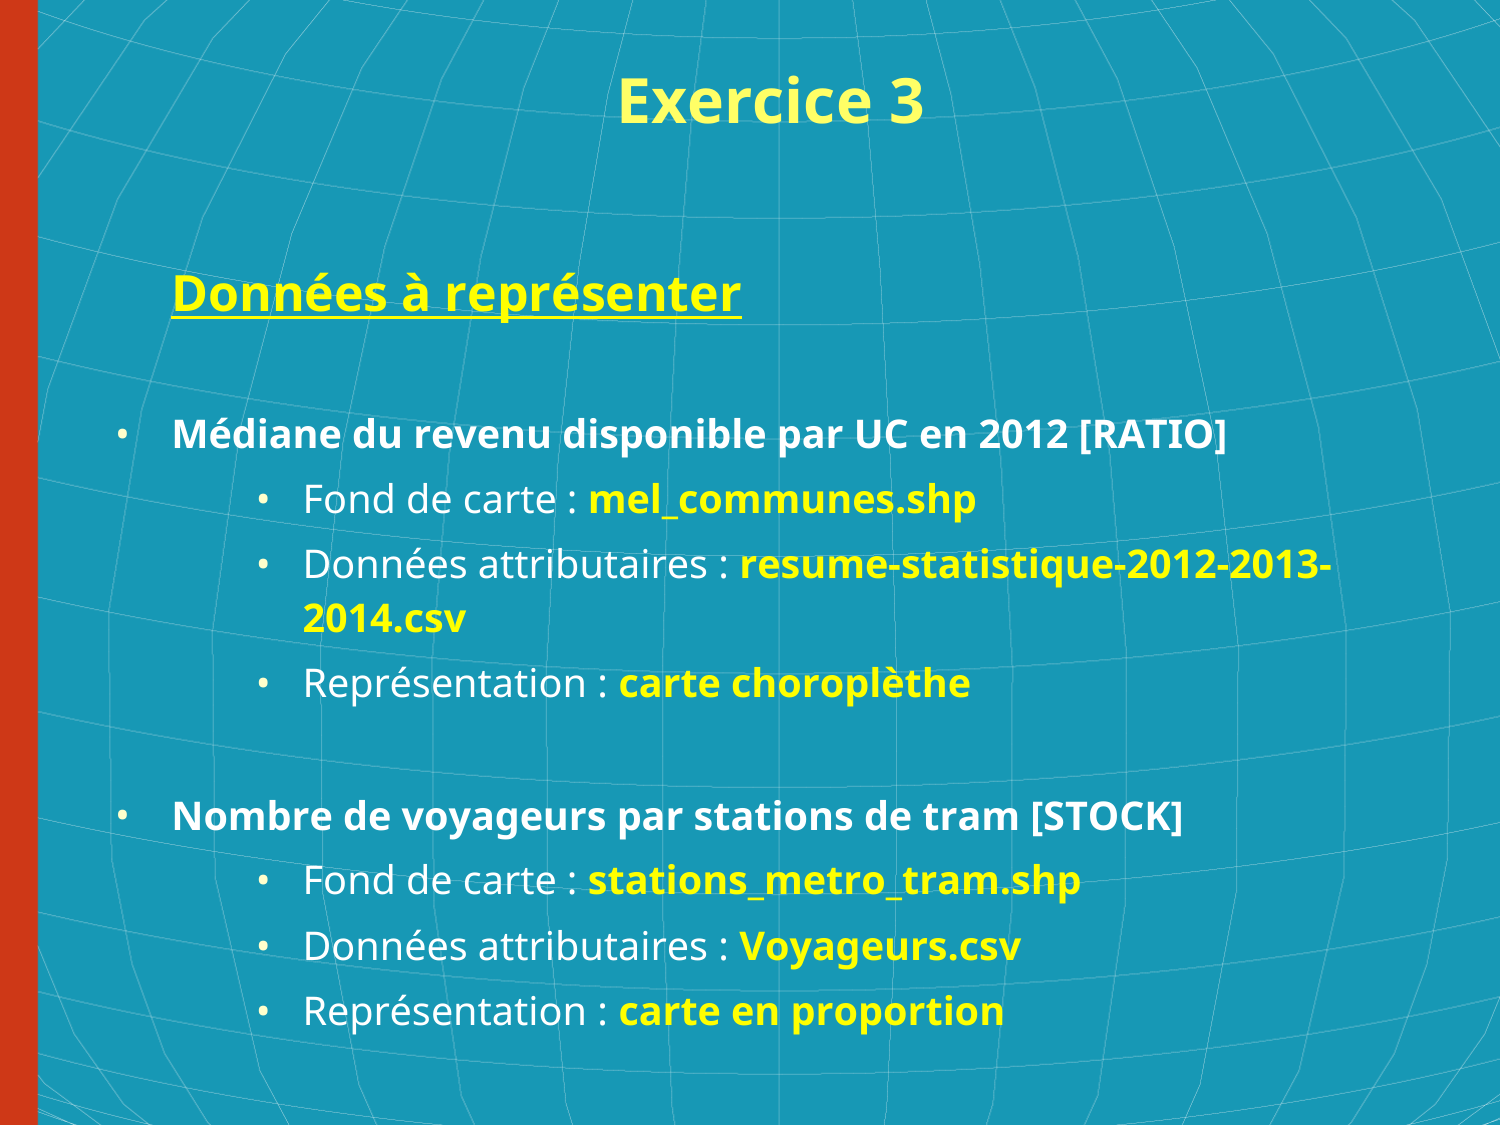

# Exercice 3
Données à représenter
Médiane du revenu disponible par UC en 2012 [RATIO]
Fond de carte : mel_communes.shp
Données attributaires : resume-statistique-2012-2013-2014.csv
Représentation : carte choroplèthe
Nombre de voyageurs par stations de tram [STOCK]
Fond de carte : stations_metro_tram.shp
Données attributaires : Voyageurs.csv
Représentation : carte en proportion